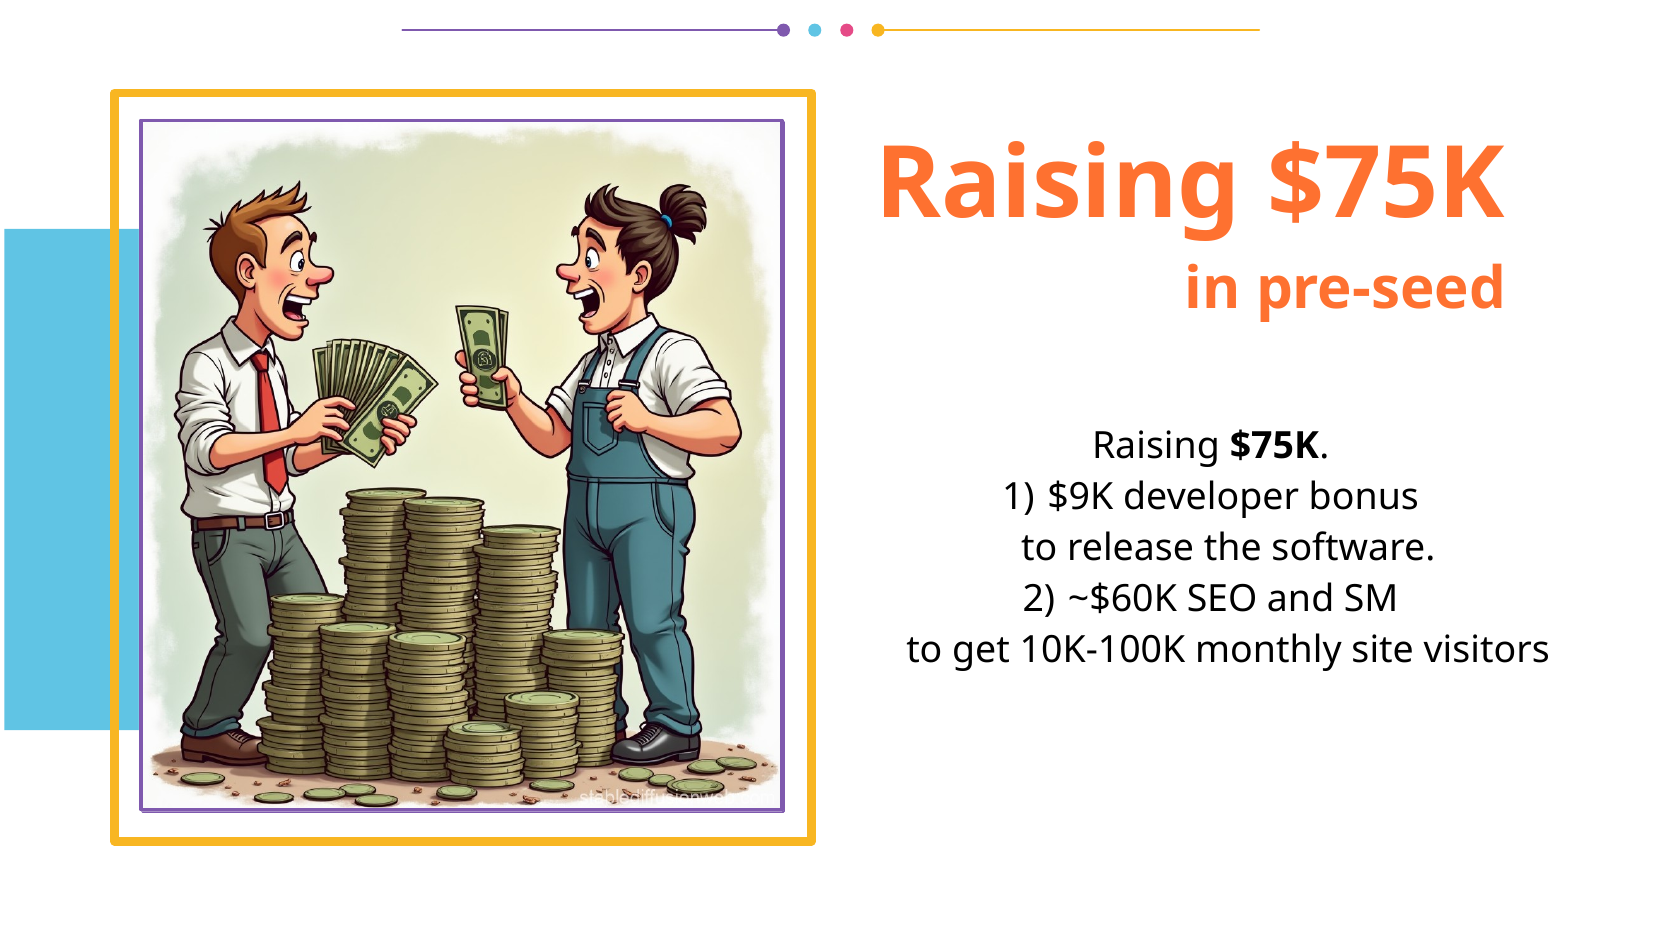

# Raising $75K in pre-seed
Raising $75K.
 $9K developer bonus
to release the software.
 ~$60K SEO and SM
to get 10K-100K monthly site visitors